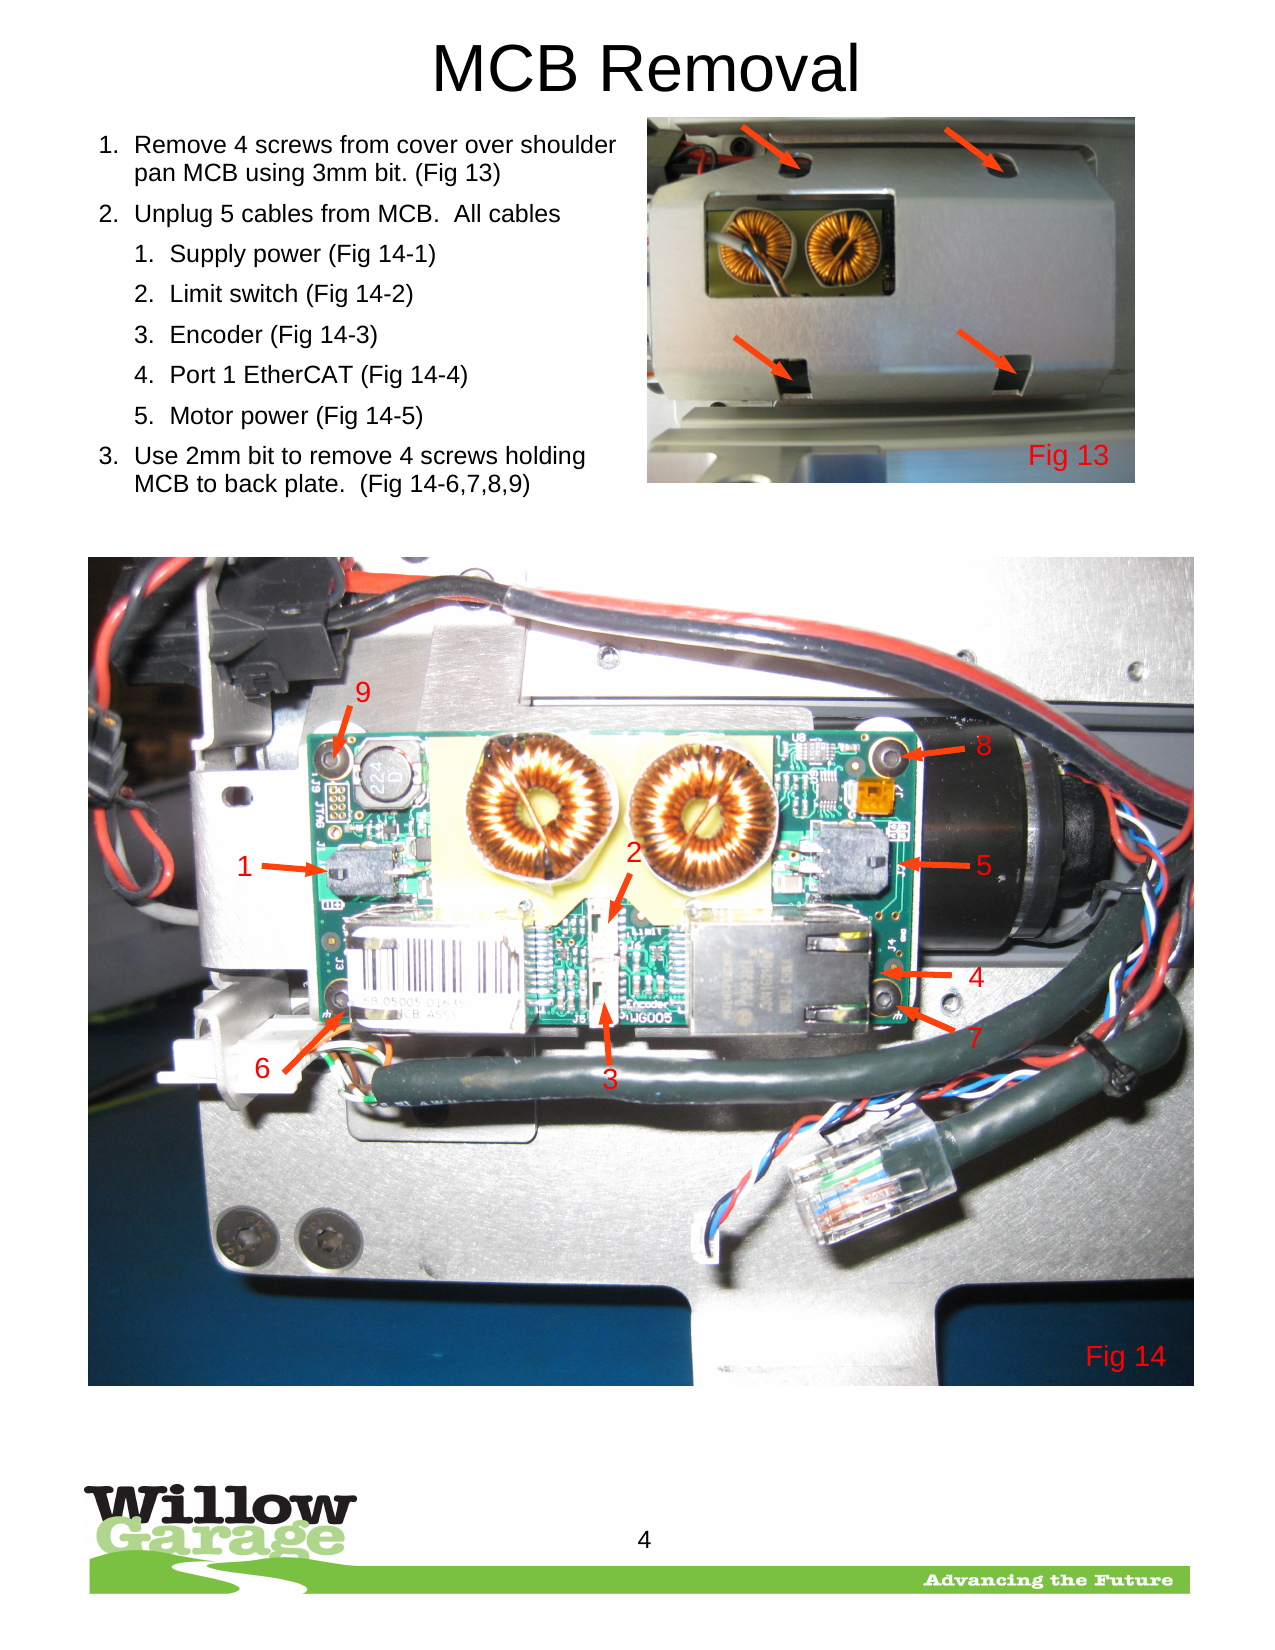

# MCB Removal
Remove 4 screws from cover over shoulder pan MCB using 3mm bit. (Fig 13)
Unplug 5 cables from MCB. All cables
Supply power (Fig 14-1)
Limit switch (Fig 14-2)
Encoder (Fig 14-3)
Port 1 EtherCAT (Fig 14-4)
Motor power (Fig 14-5)
Use 2mm bit to remove 4 screws holding MCB to back plate. (Fig 14-6,7,8,9)
Fig 13
9
8
2
5
1
4
7
6
3
Fig 14
4